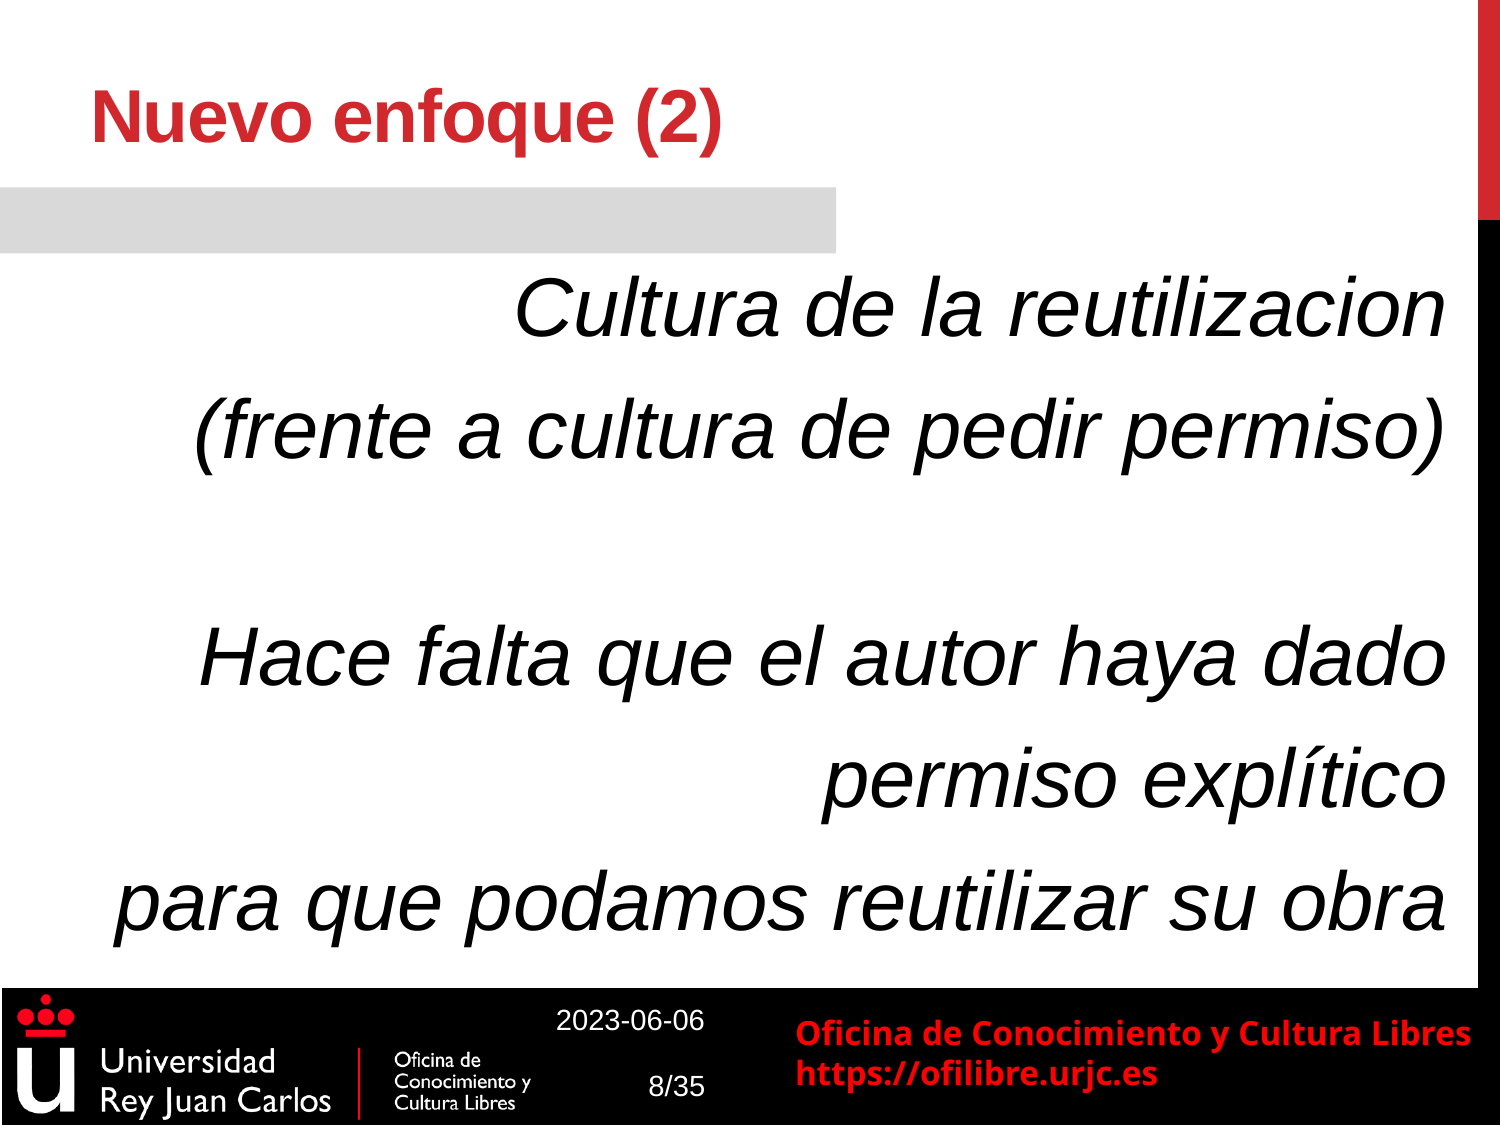

#
	Nuevo enfoque (2)
Cultura de la reutilizacion
(frente a cultura de pedir permiso)
Hace falta que el autor haya dado
permiso explítico
para que podamos reutilizar su obra